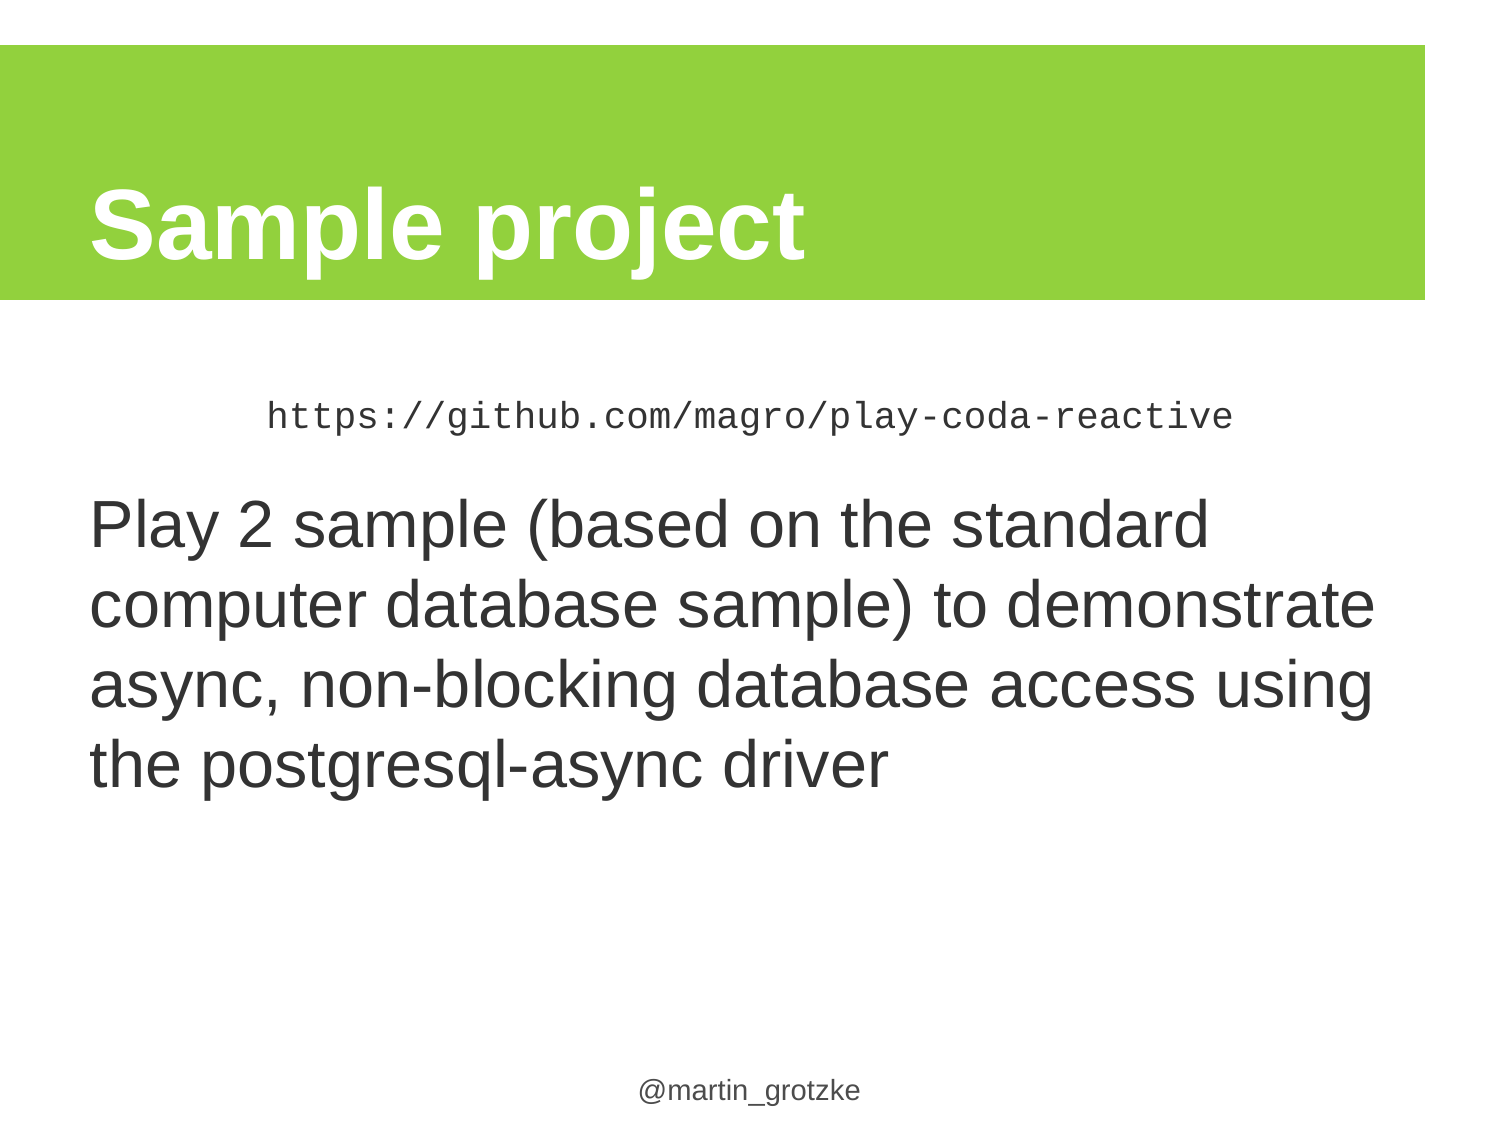

Sample project
https://github.com/magro/play-coda-reactive
Play 2 sample (based on the standard computer database sample) to demonstrate async, non-blocking database access using the postgresql-async driver